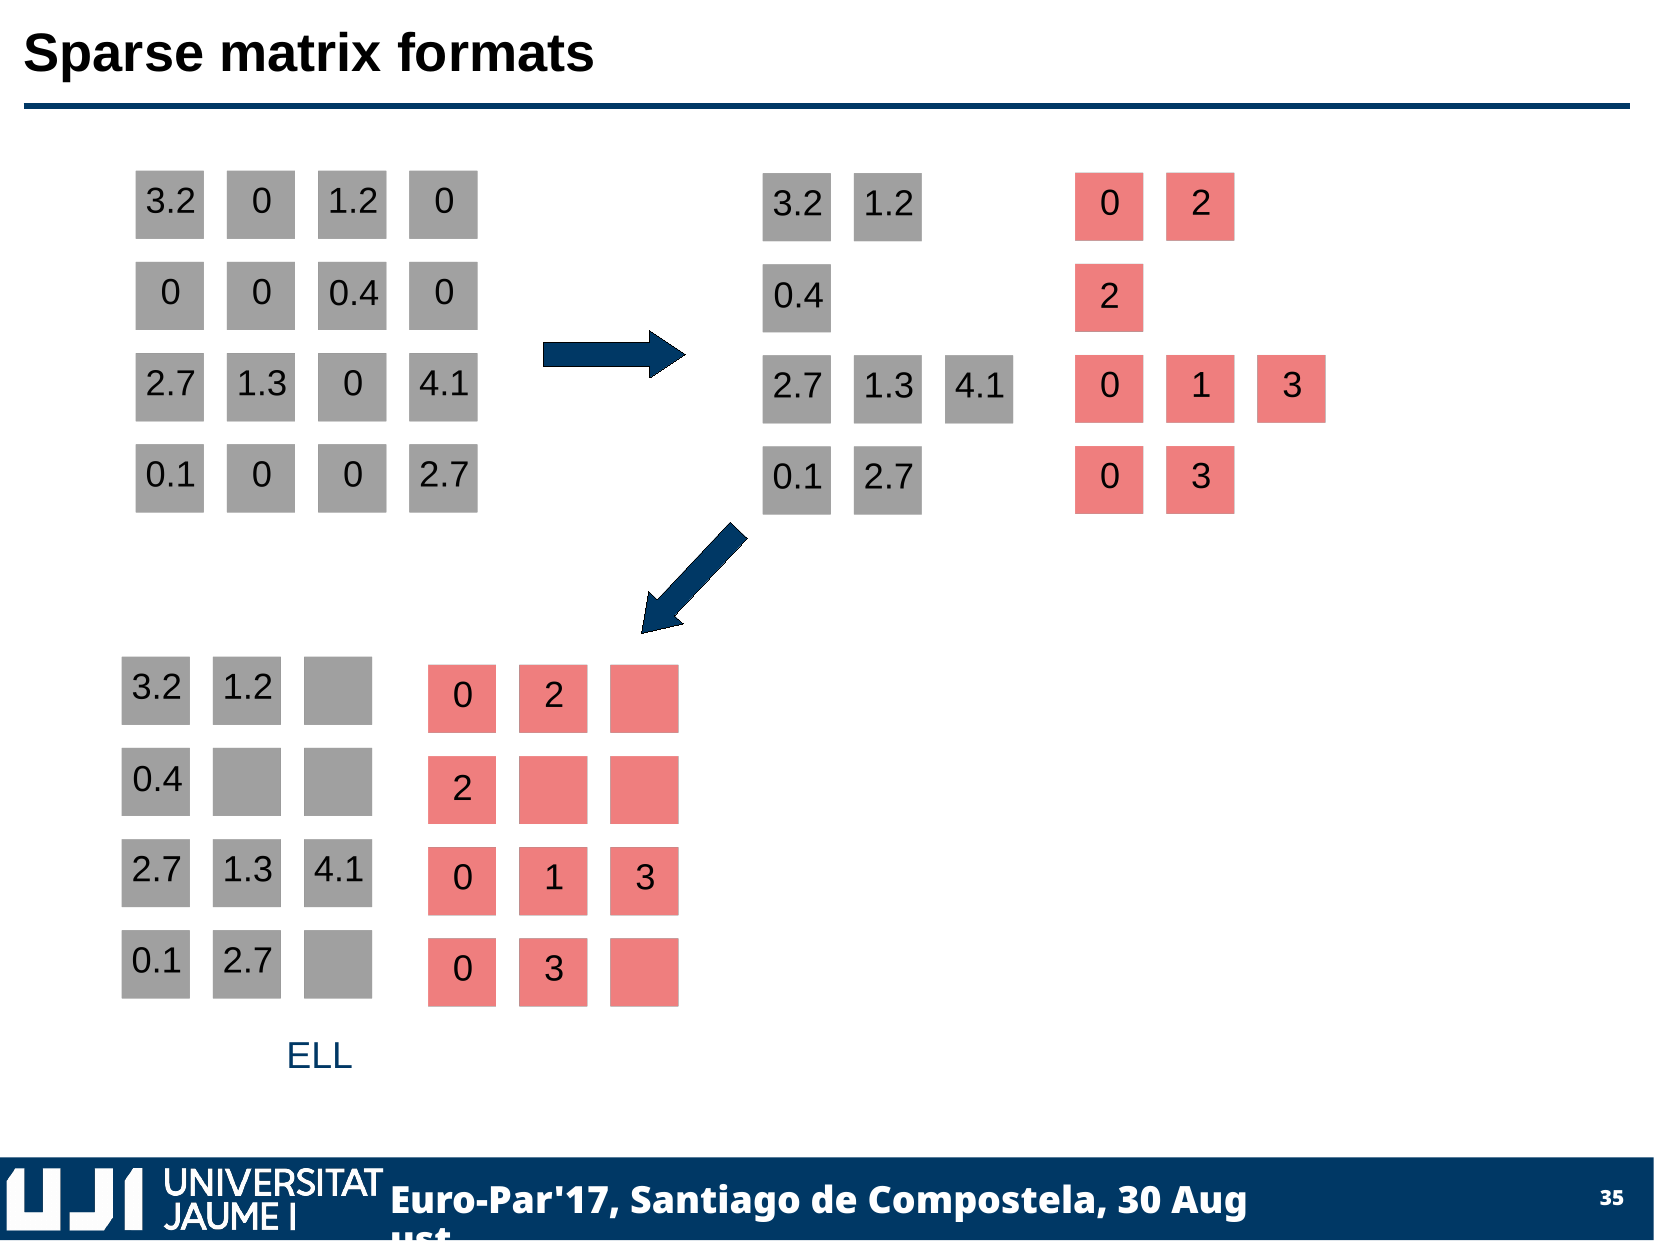

# Sparse matrix formats
ELL
Euro-Par'17, Santiago de Compostela, 30 August
35